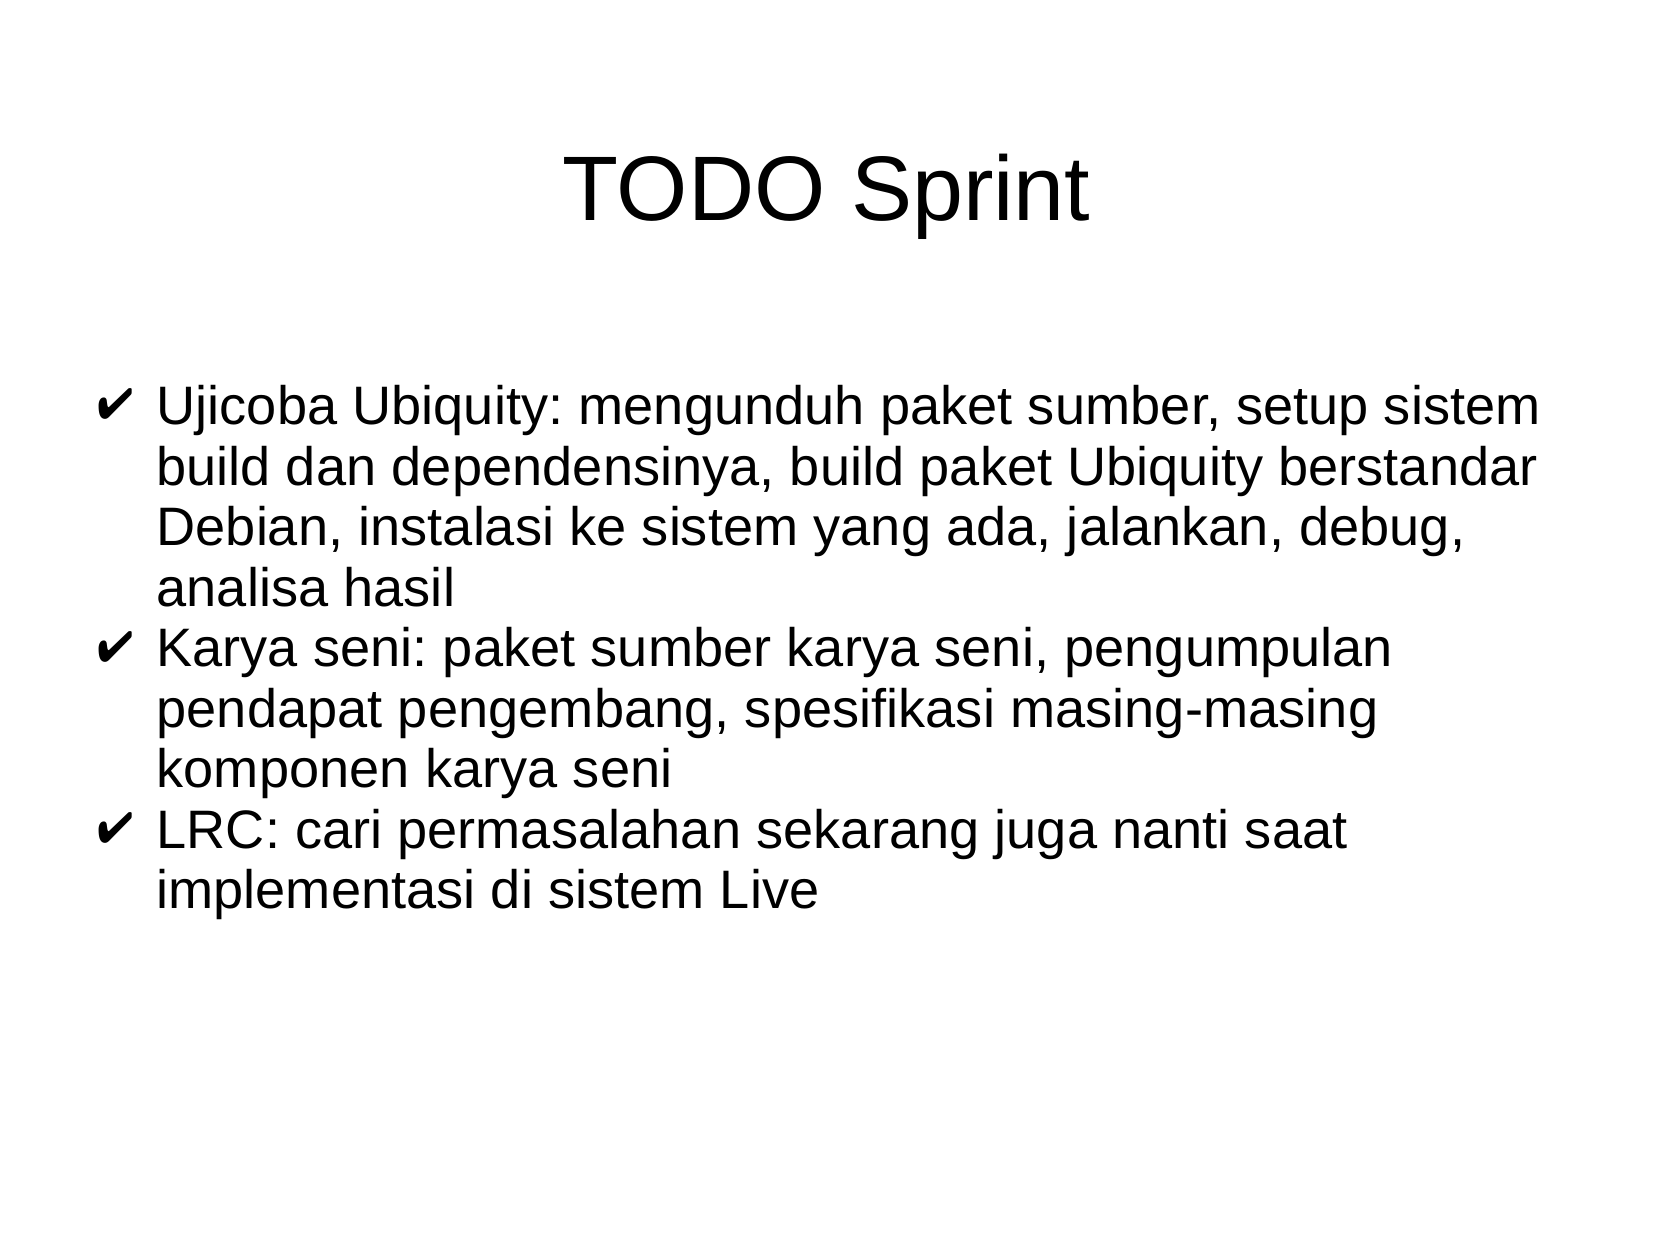

# TODO Sprint
Ujicoba Ubiquity: mengunduh paket sumber, setup sistem build dan dependensinya, build paket Ubiquity berstandar Debian, instalasi ke sistem yang ada, jalankan, debug, analisa hasil
Karya seni: paket sumber karya seni, pengumpulan pendapat pengembang, spesifikasi masing-masing komponen karya seni
LRC: cari permasalahan sekarang juga nanti saat implementasi di sistem Live